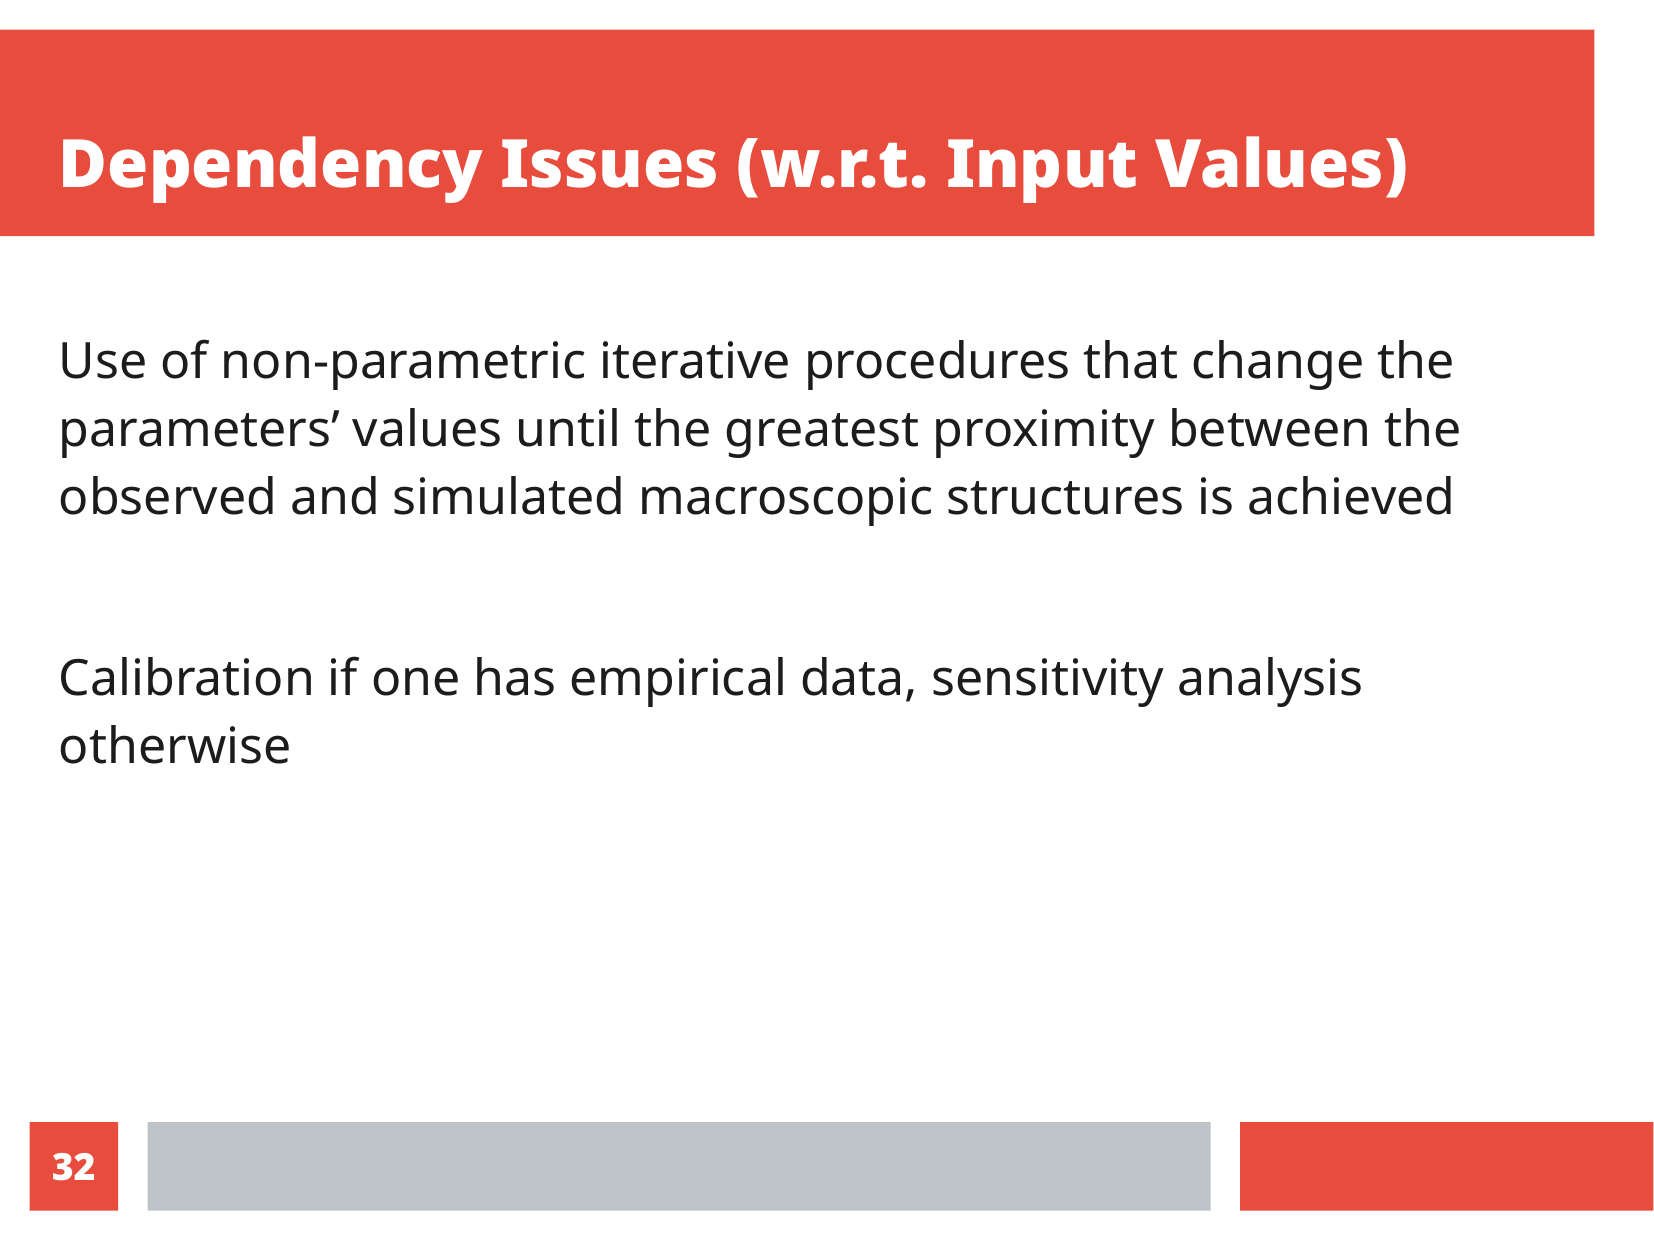

# Dependency Issues (w.r.t. Input Values)
Use of non-parametric iterative procedures that change the parameters’ values until the greatest proximity between the observed and simulated macroscopic structures is achieved
Calibration if one has empirical data, sensitivity analysis otherwise
32